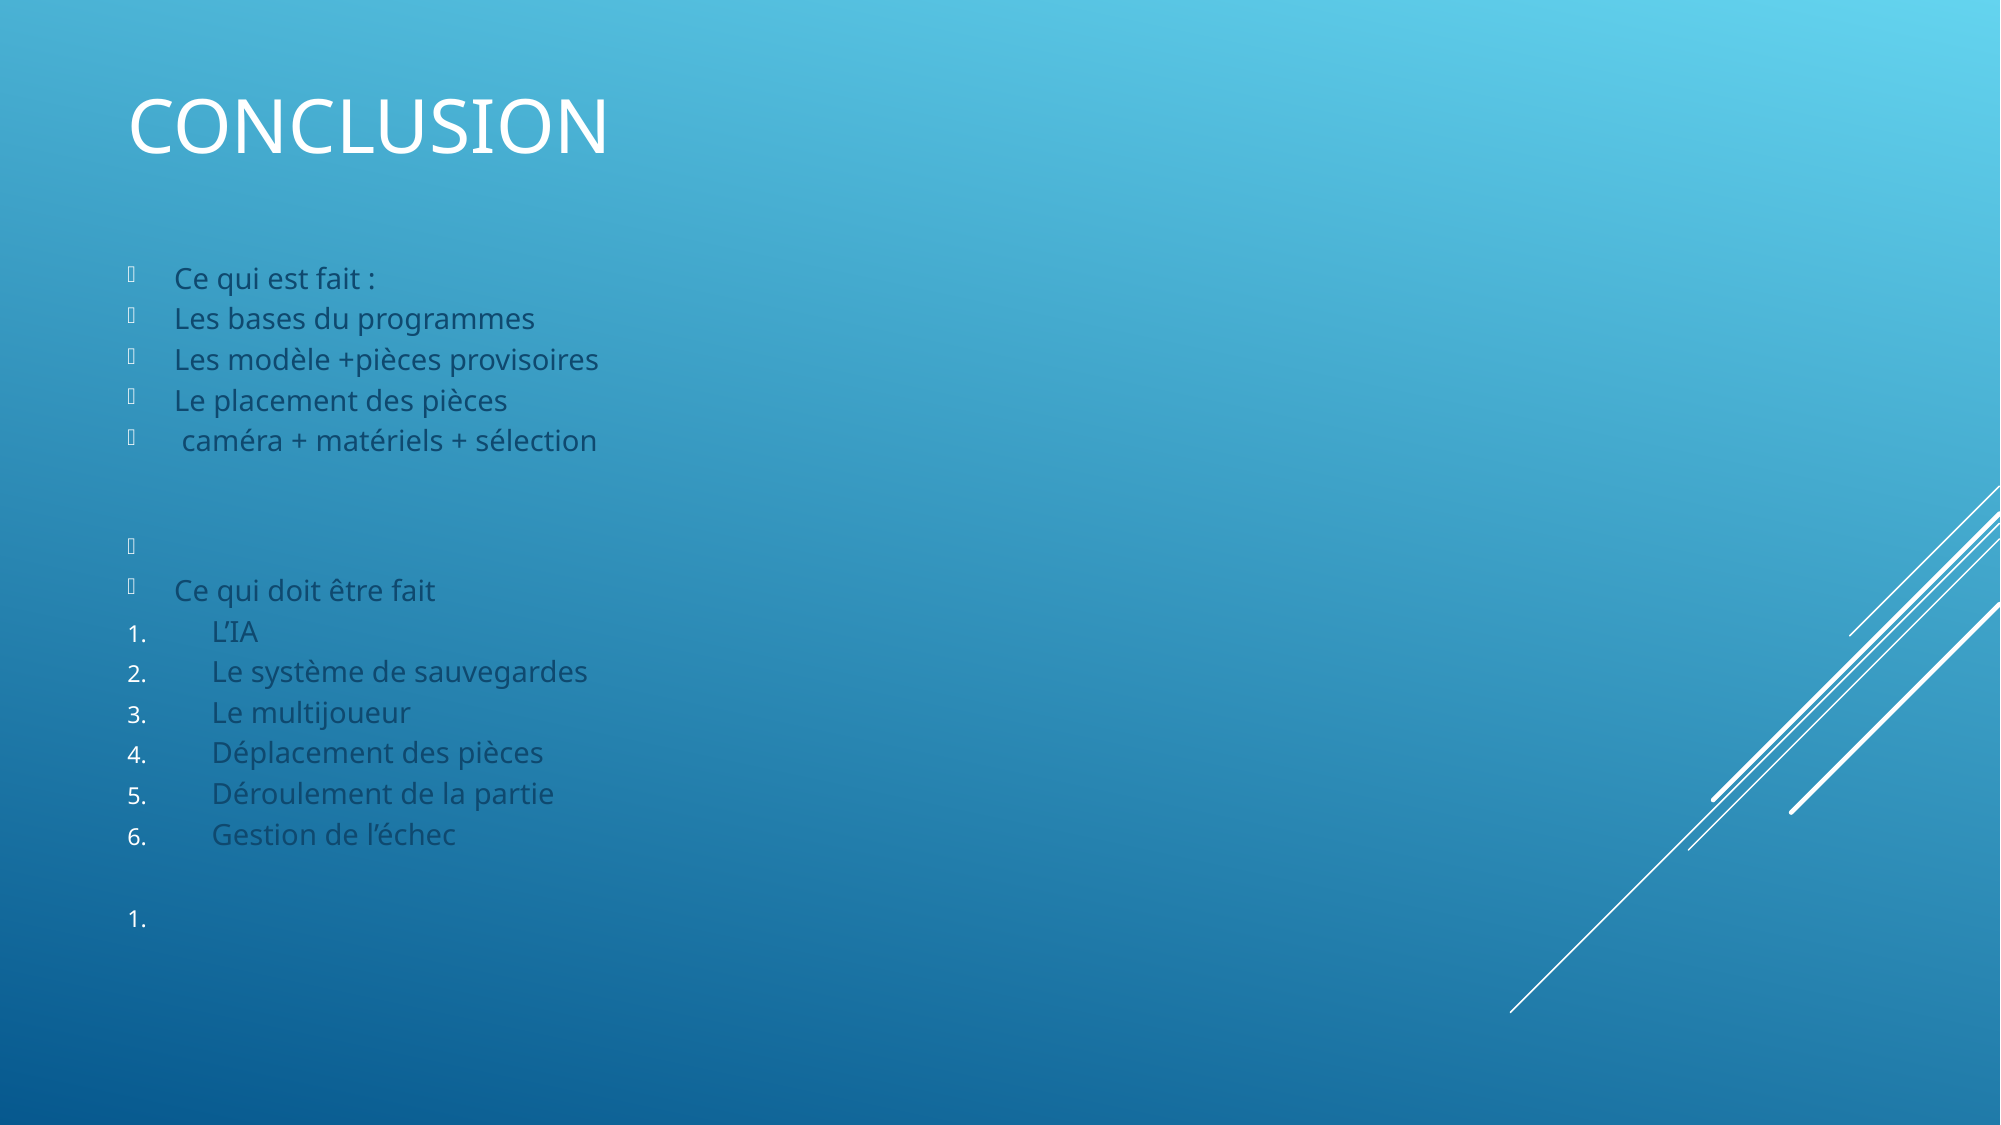

# Conclusion
Ce qui est fait :
Les bases du programmes
Les modèle +pièces provisoires
Le placement des pièces
 caméra + matériels + sélection
Ce qui doit être fait
L’IA
Le système de sauvegardes
Le multijoueur
Déplacement des pièces
Déroulement de la partie
Gestion de l’échec